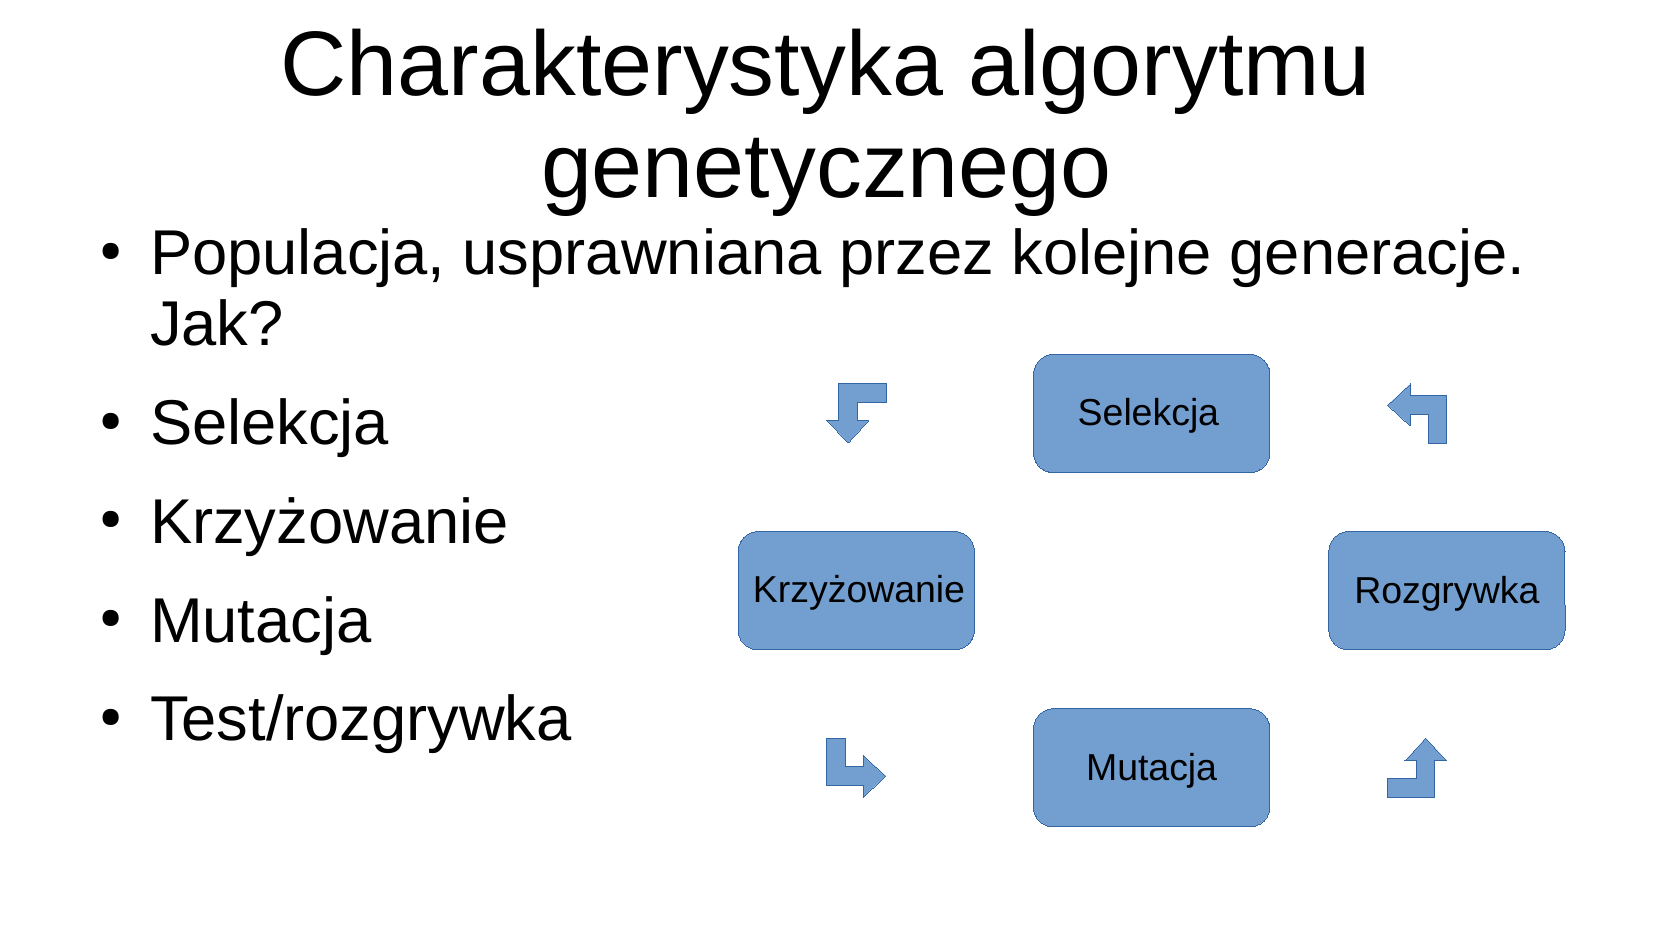

# Charakterystyka algorytmu genetycznego
Populacja, usprawniana przez kolejne generacje. Jak?
Selekcja
Krzyżowanie
Mutacja
Test/rozgrywka
Selekcja
Rozgrywka
Krzyżowanie
Mutacja